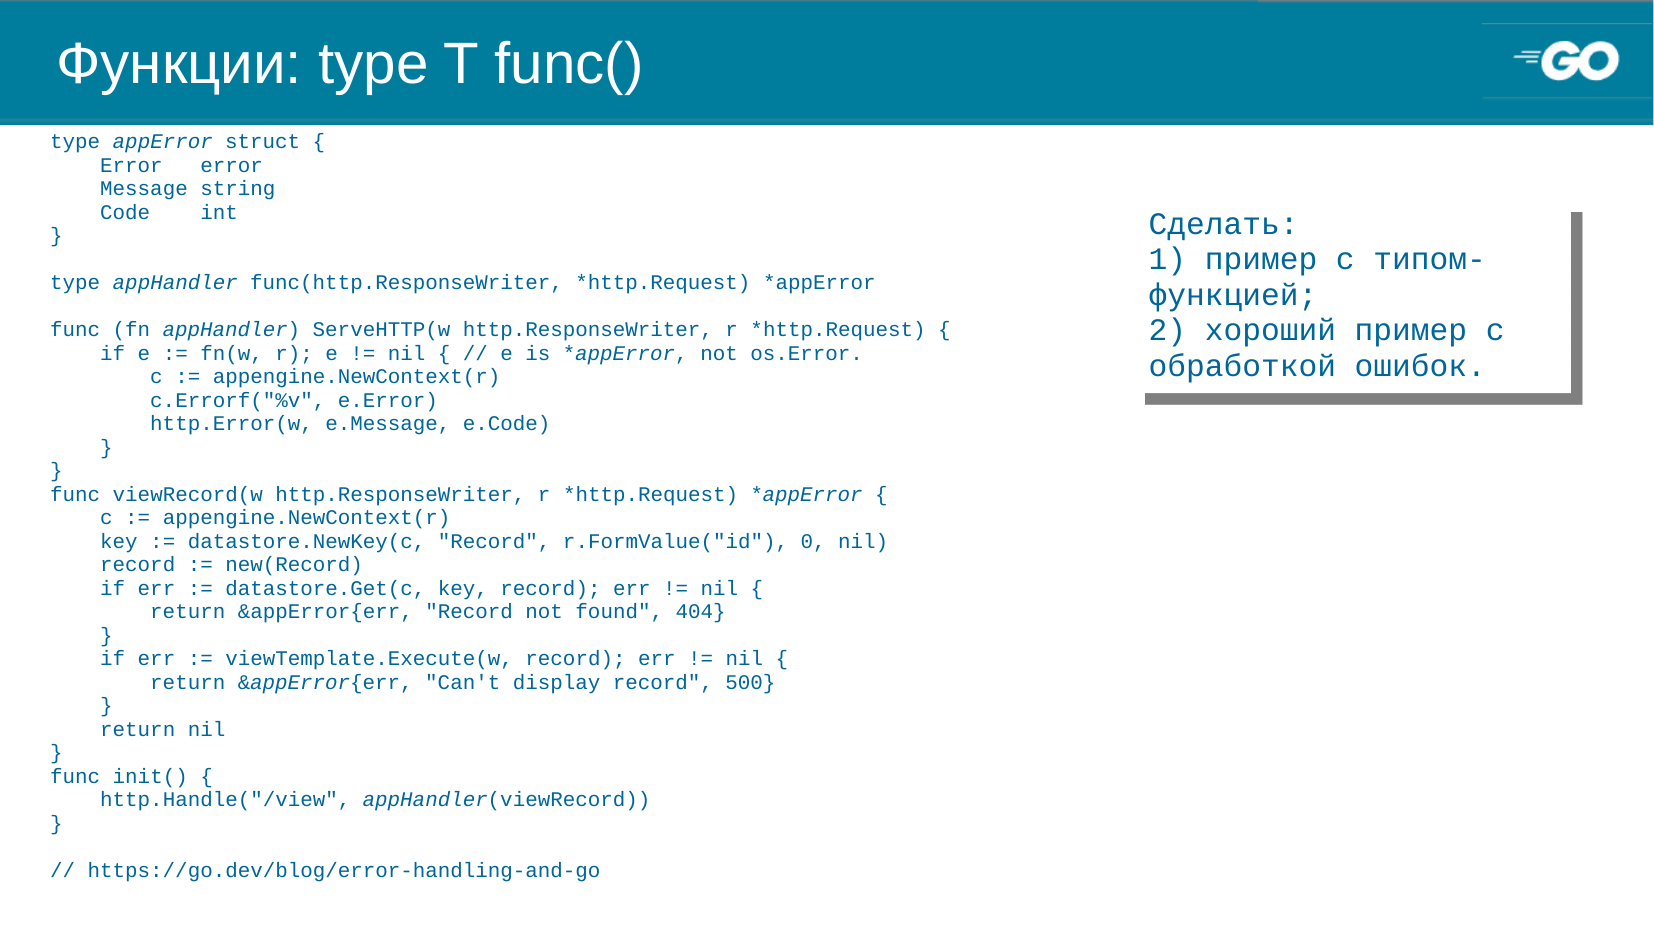

Функции: type T func()
type appError struct {
 Error error
 Message string
 Code int
}
type appHandler func(http.ResponseWriter, *http.Request) *appError
func (fn appHandler) ServeHTTP(w http.ResponseWriter, r *http.Request) {
 if e := fn(w, r); e != nil { // e is *appError, not os.Error.
 c := appengine.NewContext(r)
 c.Errorf("%v", e.Error)
 http.Error(w, e.Message, e.Code)
 }
}
func viewRecord(w http.ResponseWriter, r *http.Request) *appError {
 c := appengine.NewContext(r)
 key := datastore.NewKey(c, "Record", r.FormValue("id"), 0, nil)
 record := new(Record)
 if err := datastore.Get(c, key, record); err != nil {
 return &appError{err, "Record not found", 404}
 }
 if err := viewTemplate.Execute(w, record); err != nil {
 return &appError{err, "Can't display record", 500}
 }
 return nil
}
func init() {
 http.Handle("/view", appHandler(viewRecord))
}
// https://go.dev/blog/error-handling-and-go
Сделать:
1) пример с типом-функцией;
2) хороший пример с обработкой ошибок.